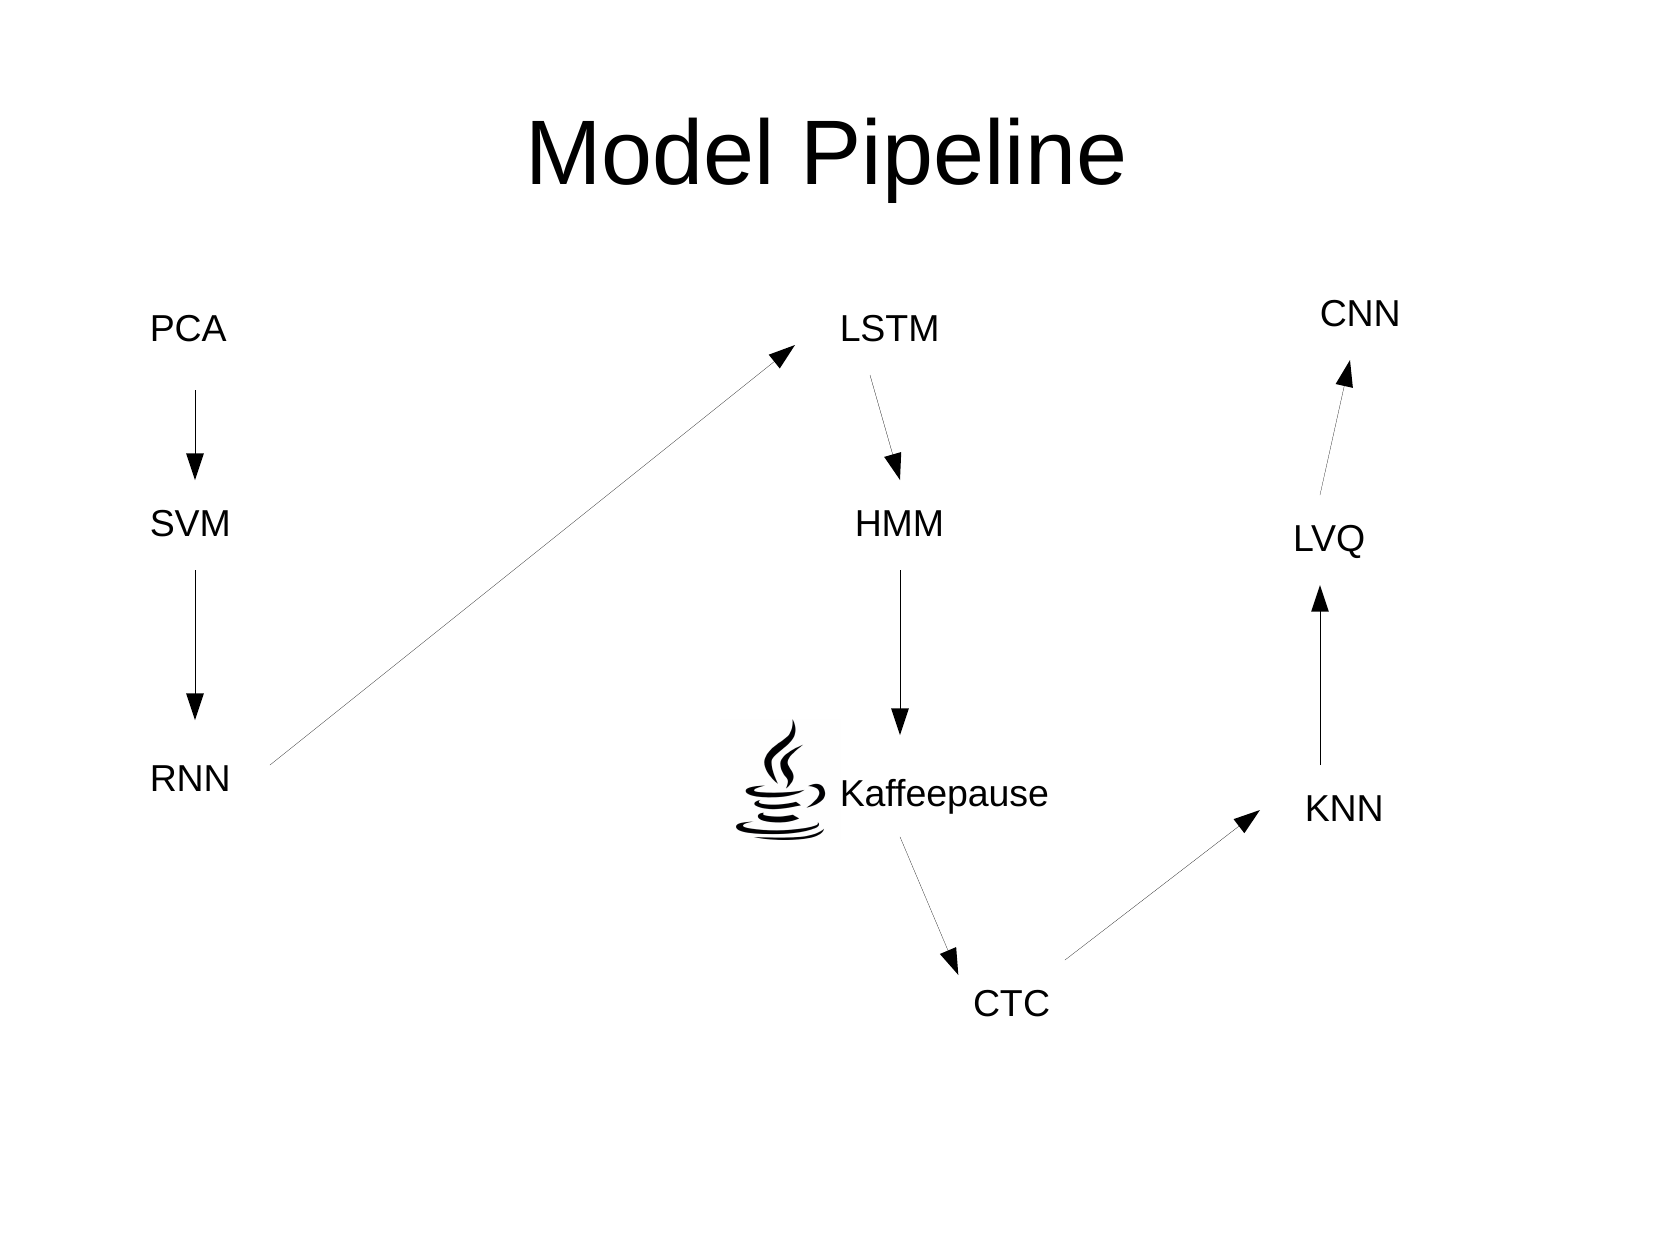

# Model Pipeline
CNN
PCA
LSTM
SVM
HMM
LVQ
RNN
Kaffeepause
KNN
CTC